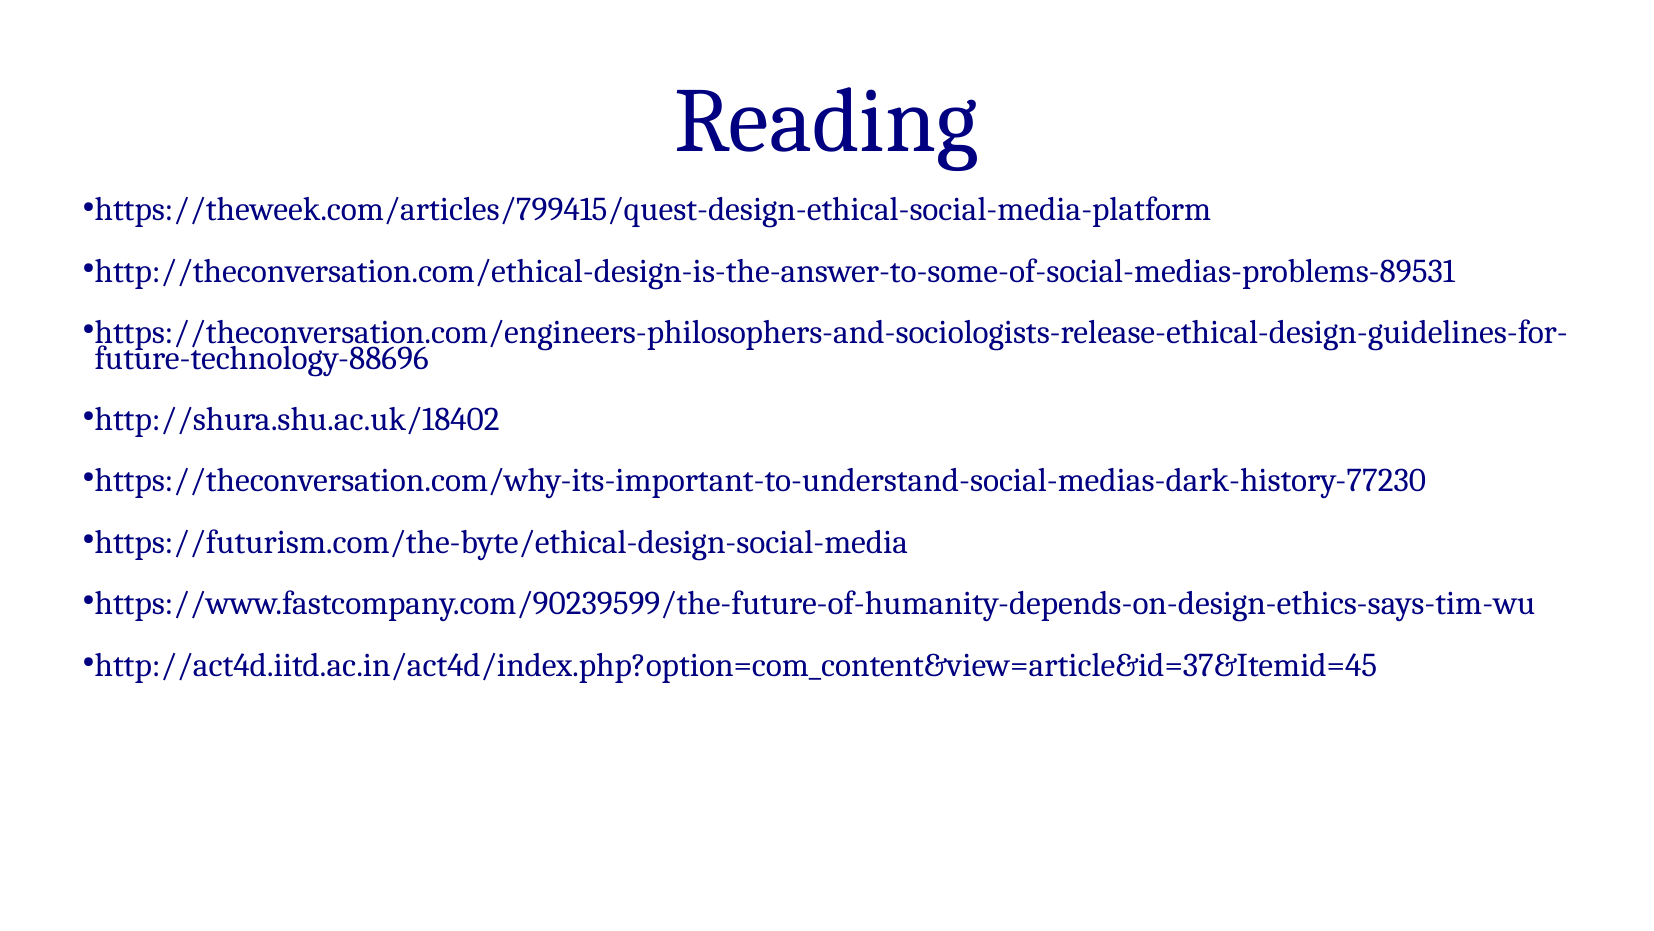

# Reading
https://theweek.com/articles/799415/quest-design-ethical-social-media-platform
http://theconversation.com/ethical-design-is-the-answer-to-some-of-social-medias-problems-89531
https://theconversation.com/engineers-philosophers-and-sociologists-release-ethical-design-guidelines-for-future-technology-88696
http://shura.shu.ac.uk/18402
https://theconversation.com/why-its-important-to-understand-social-medias-dark-history-77230
https://futurism.com/the-byte/ethical-design-social-media
https://www.fastcompany.com/90239599/the-future-of-humanity-depends-on-design-ethics-says-tim-wu
http://act4d.iitd.ac.in/act4d/index.php?option=com_content&view=article&id=37&Itemid=45